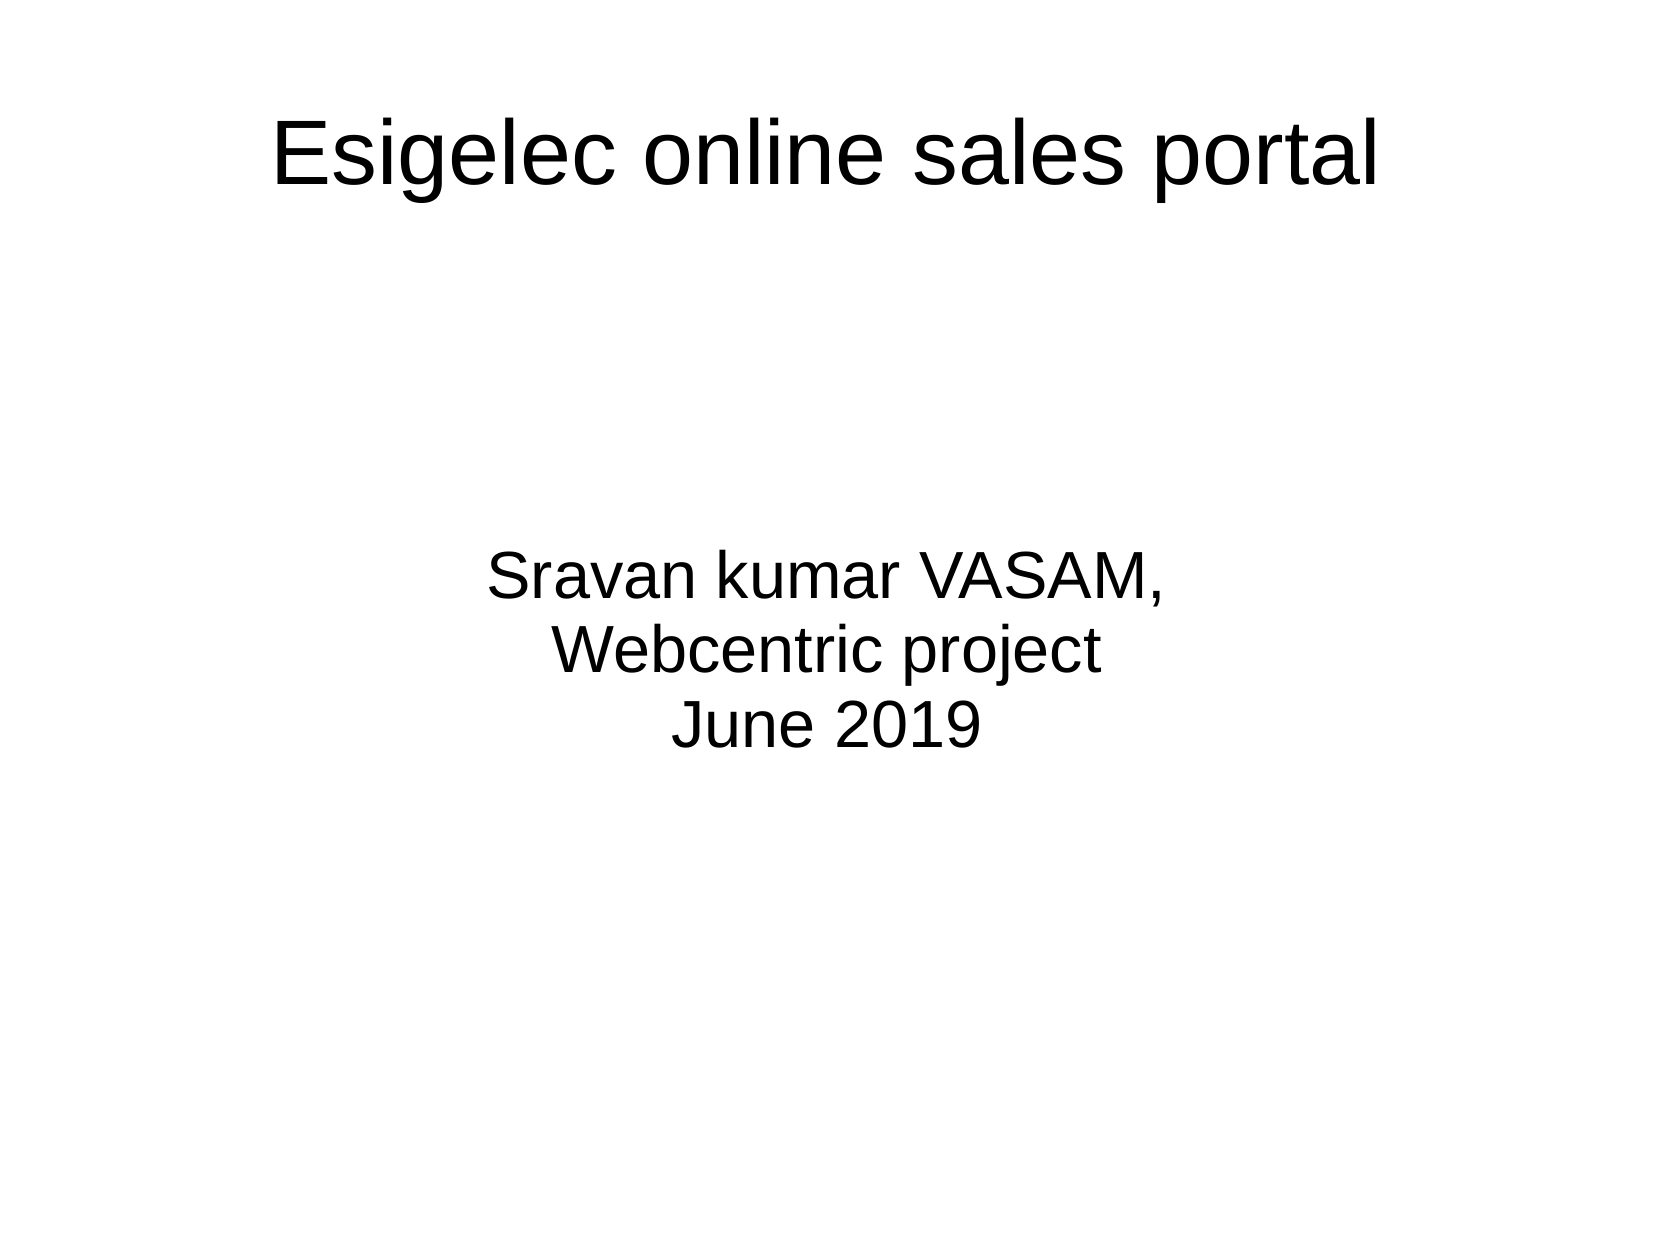

# Esigelec online sales portal
Sravan kumar VASAM,
Webcentric project
June 2019